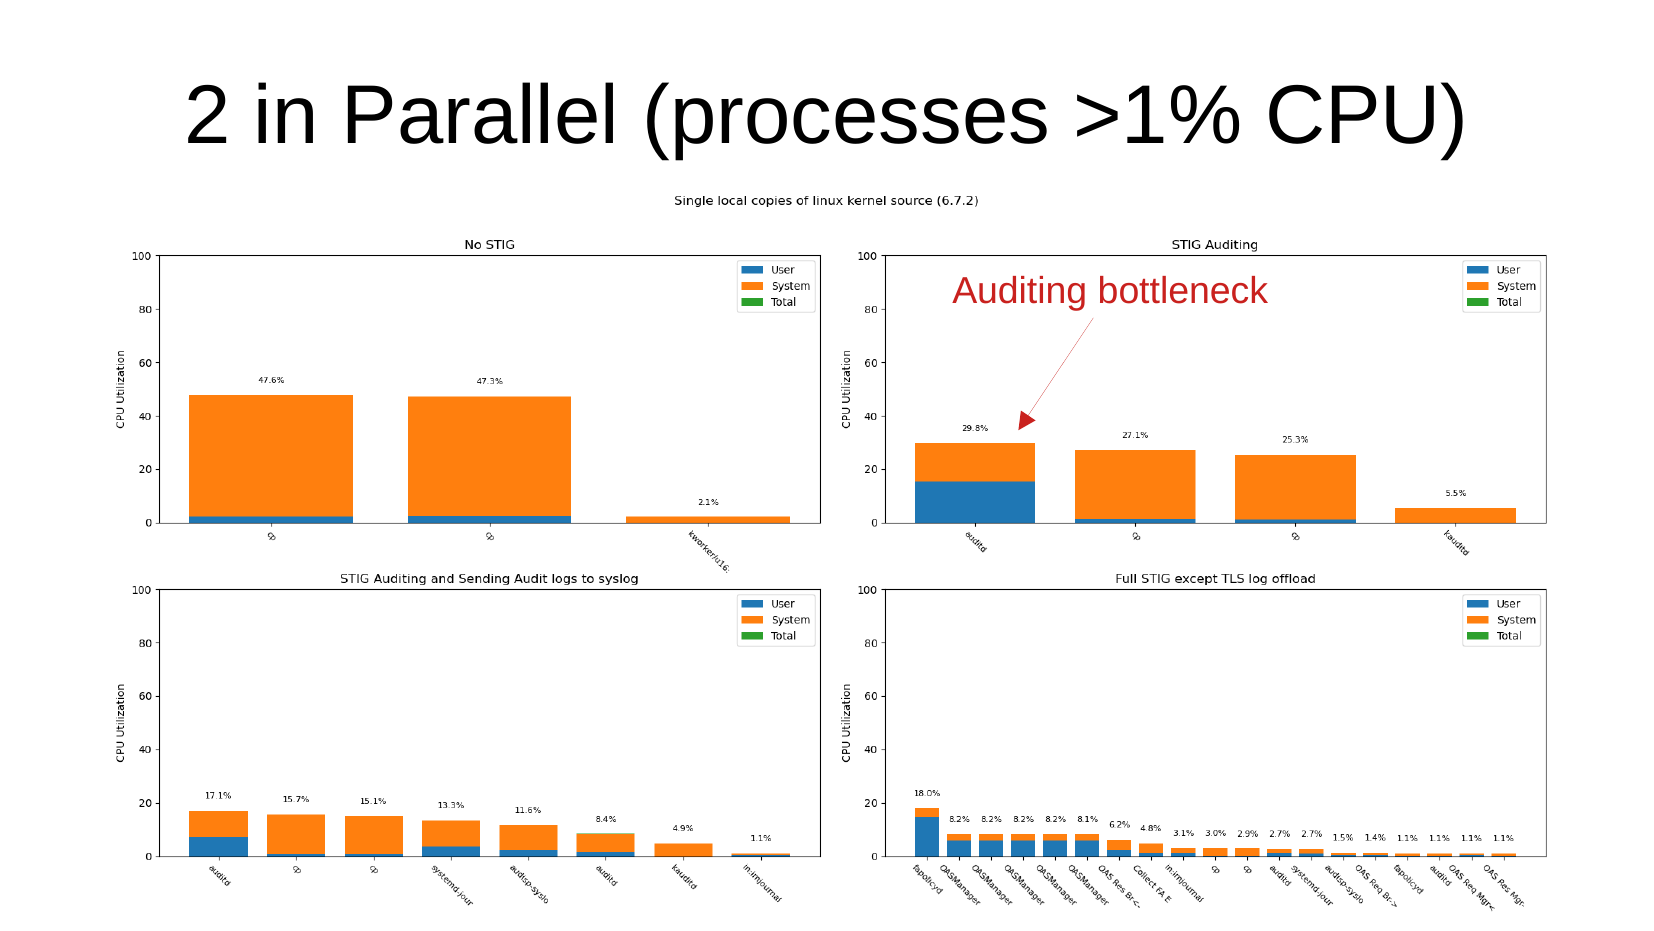

# 2 in Parallel (processes >1% CPU)
Auditing bottleneck